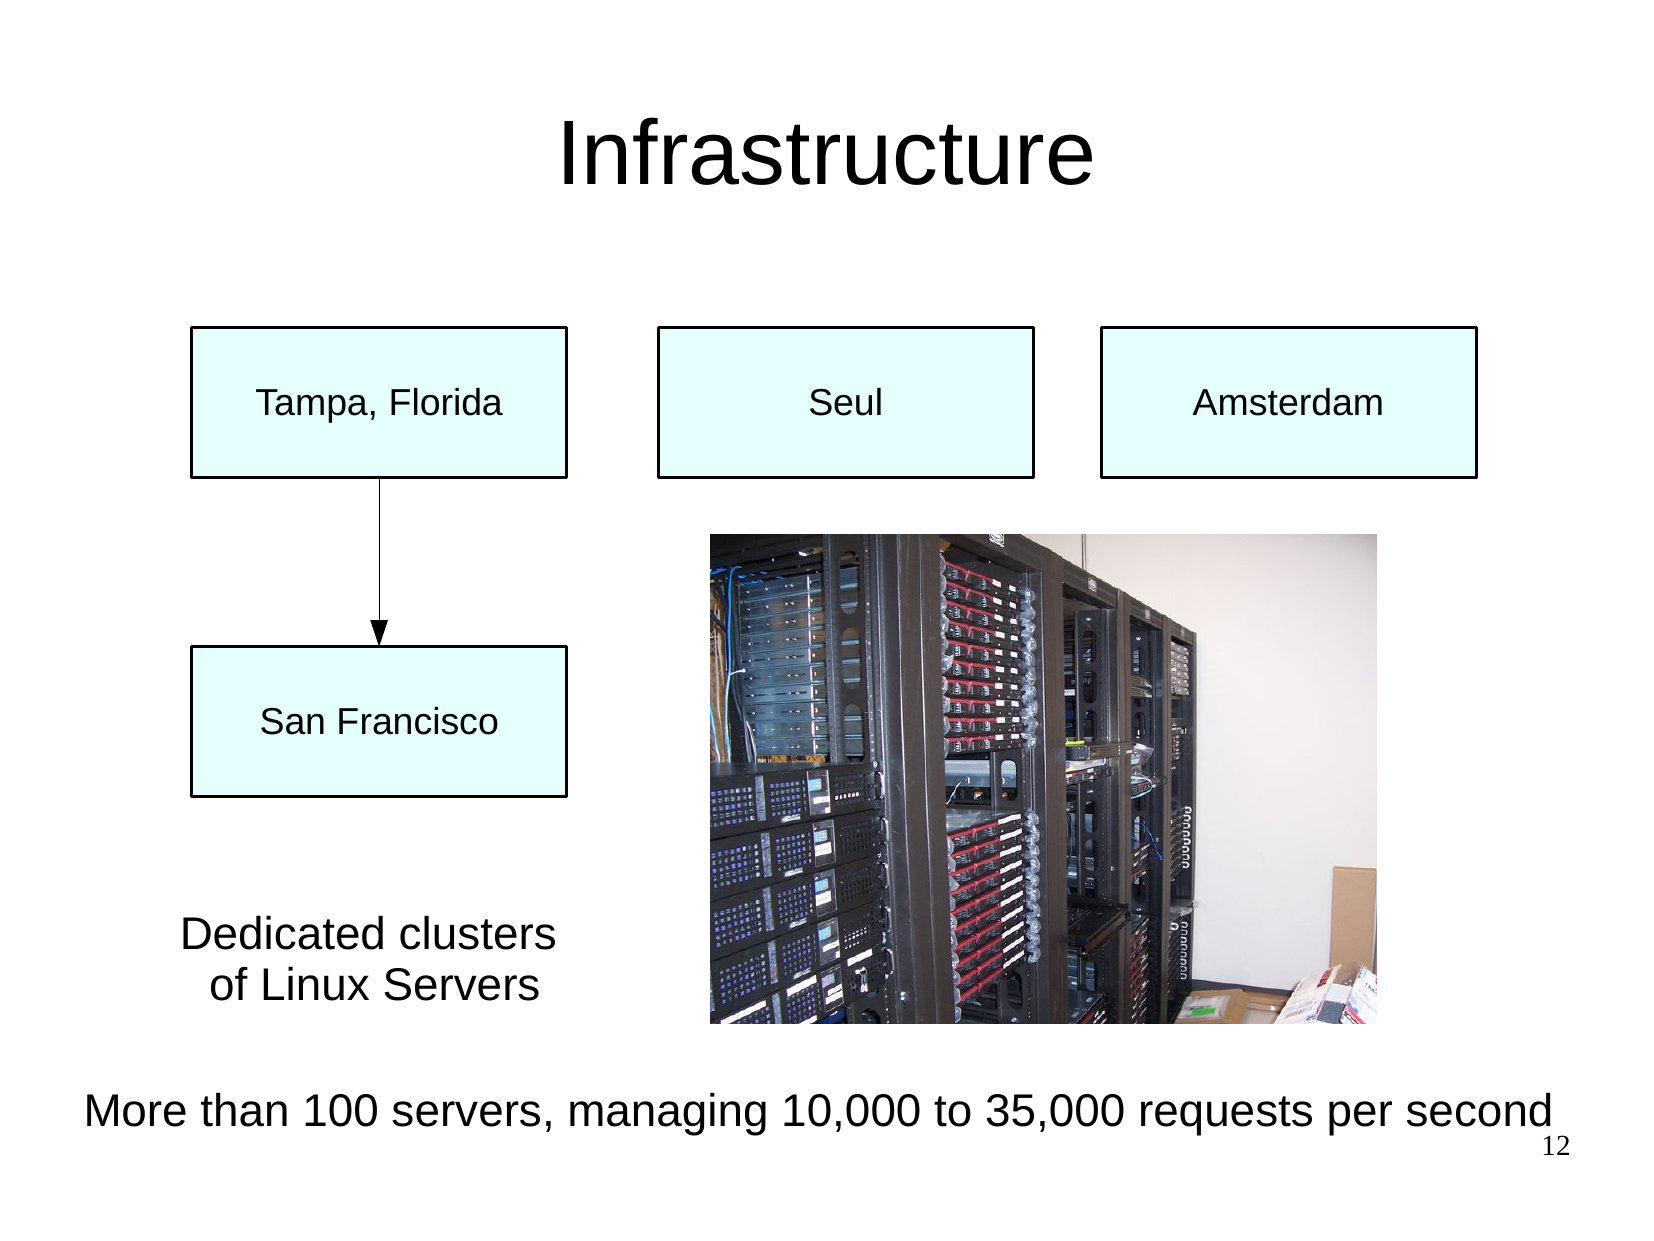

# Infrastructure
Tampa, Florida
Seul
Amsterdam
San Francisco
Dedicated clusters
of Linux Servers
More than 100 servers, managing 10,000 to 35,000 requests per second
12